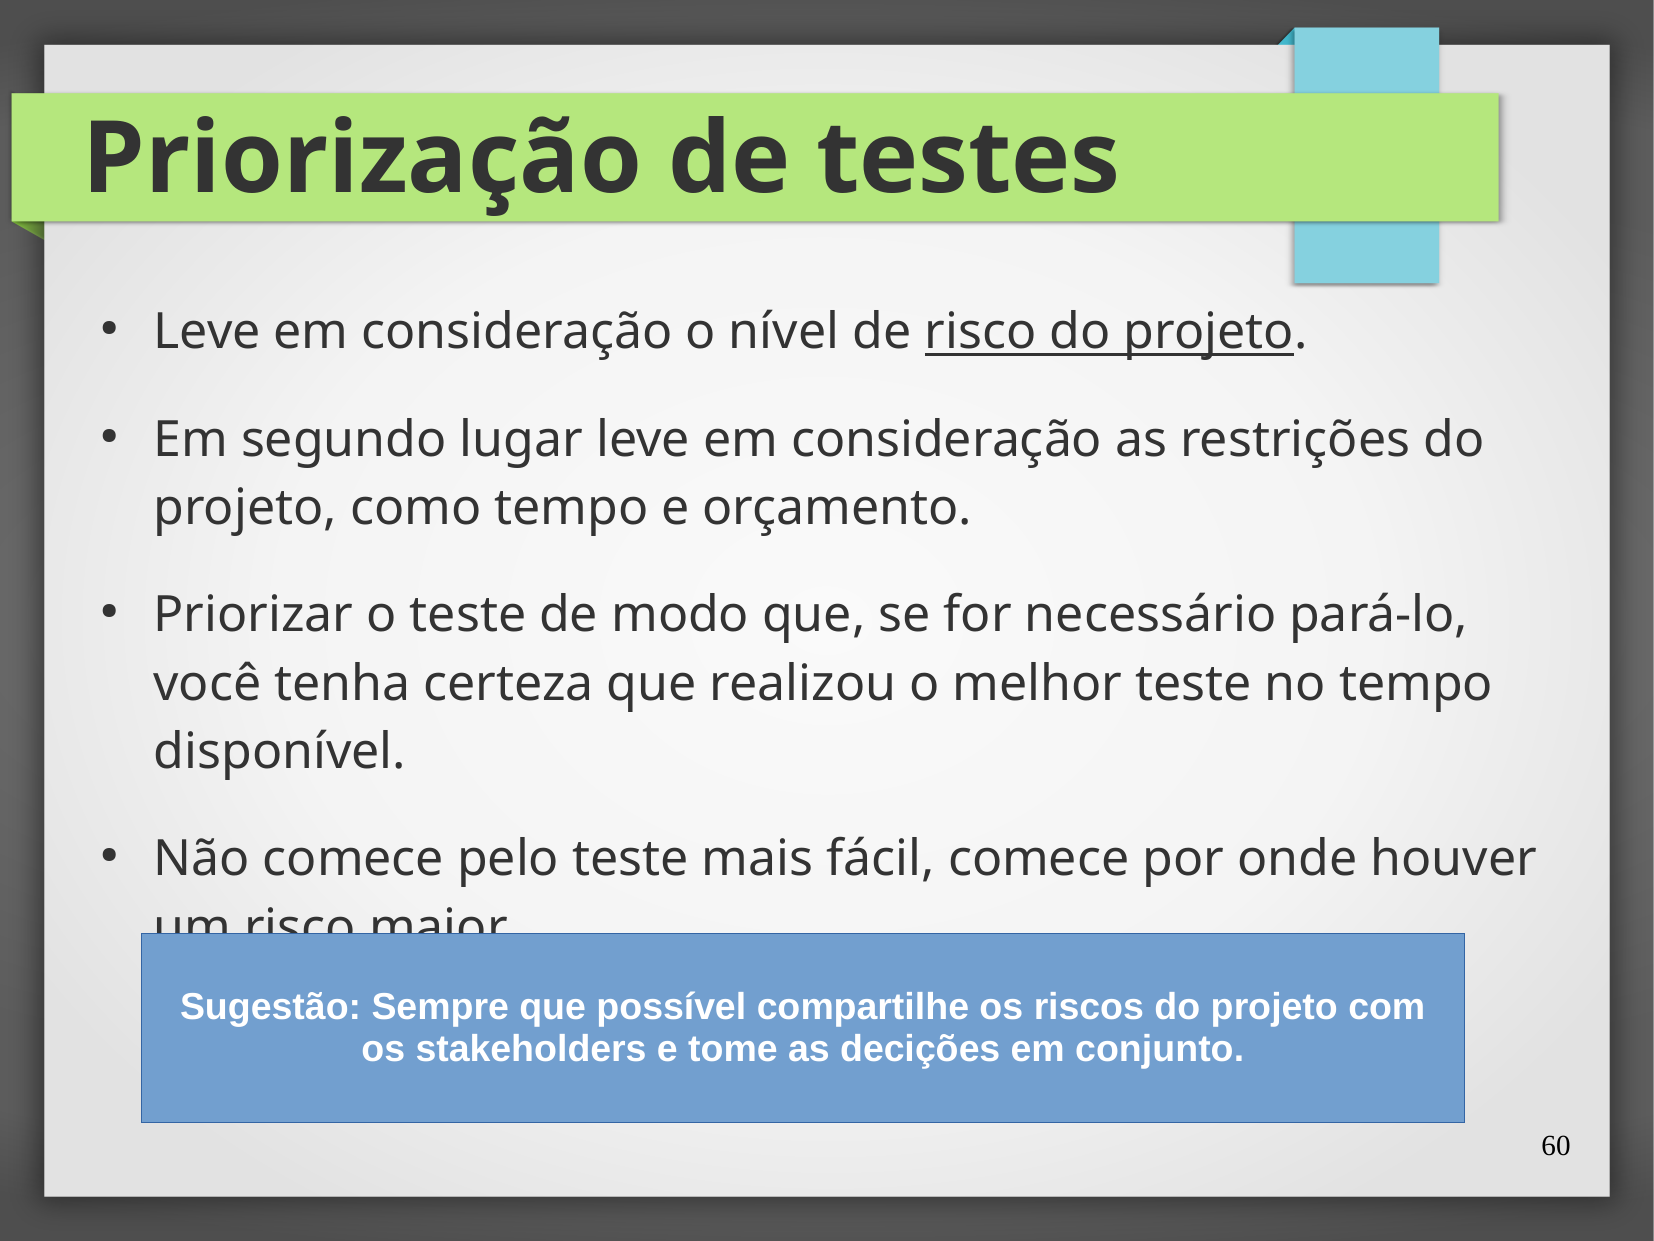

# Priorização de testes
Leve em consideração o nível de risco do projeto.
Em segundo lugar leve em consideração as restrições do projeto, como tempo e orçamento.
Priorizar o teste de modo que, se for necessário pará-lo, você tenha certeza que realizou o melhor teste no tempo disponível.
Não comece pelo teste mais fácil, comece por onde houver um risco maior.
Sugestão: Sempre que possível compartilhe os riscos do projeto com
os stakeholders e tome as decições em conjunto.
60